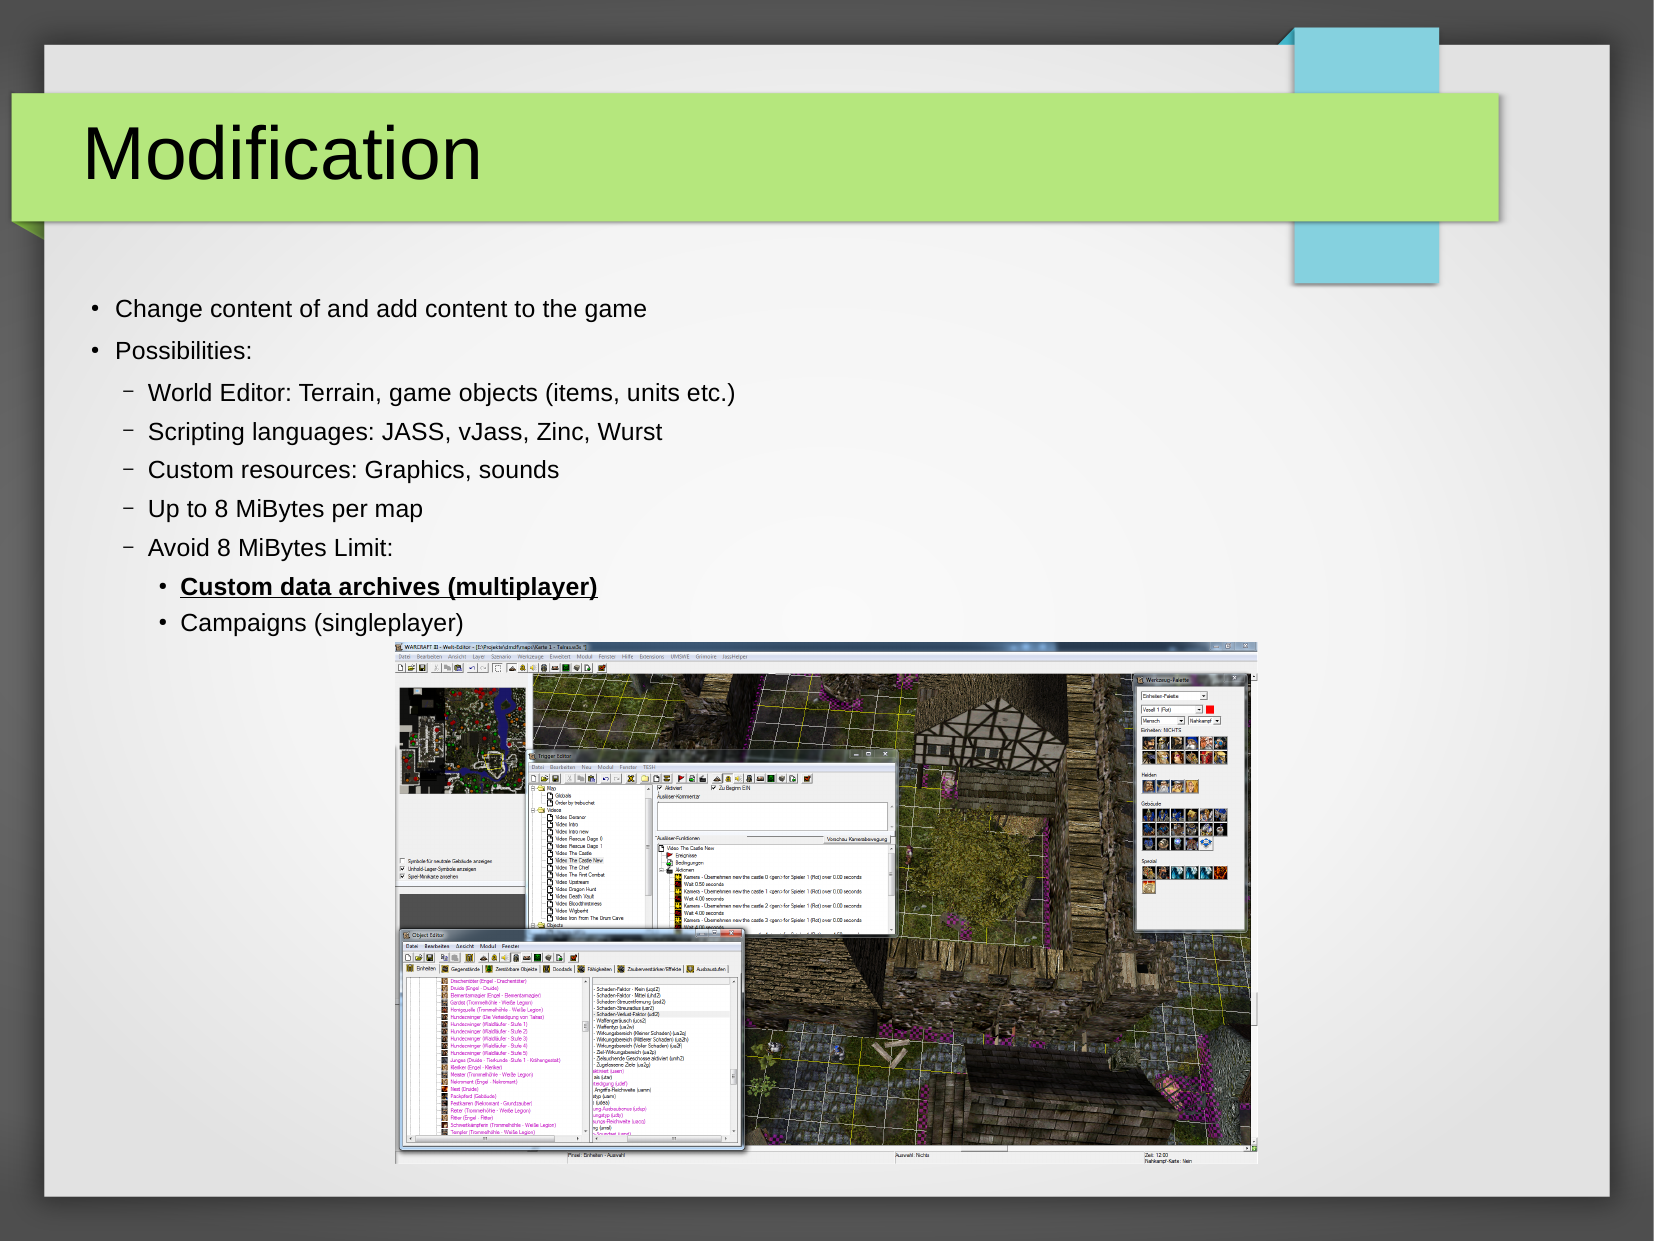

# Modification
Change content of and add content to the game
Possibilities:
World Editor: Terrain, game objects (items, units etc.)
Scripting languages: JASS, vJass, Zinc, Wurst
Custom resources: Graphics, sounds
Up to 8 MiBytes per map
Avoid 8 MiBytes Limit:
Custom data archives (multiplayer)
Campaigns (singleplayer)